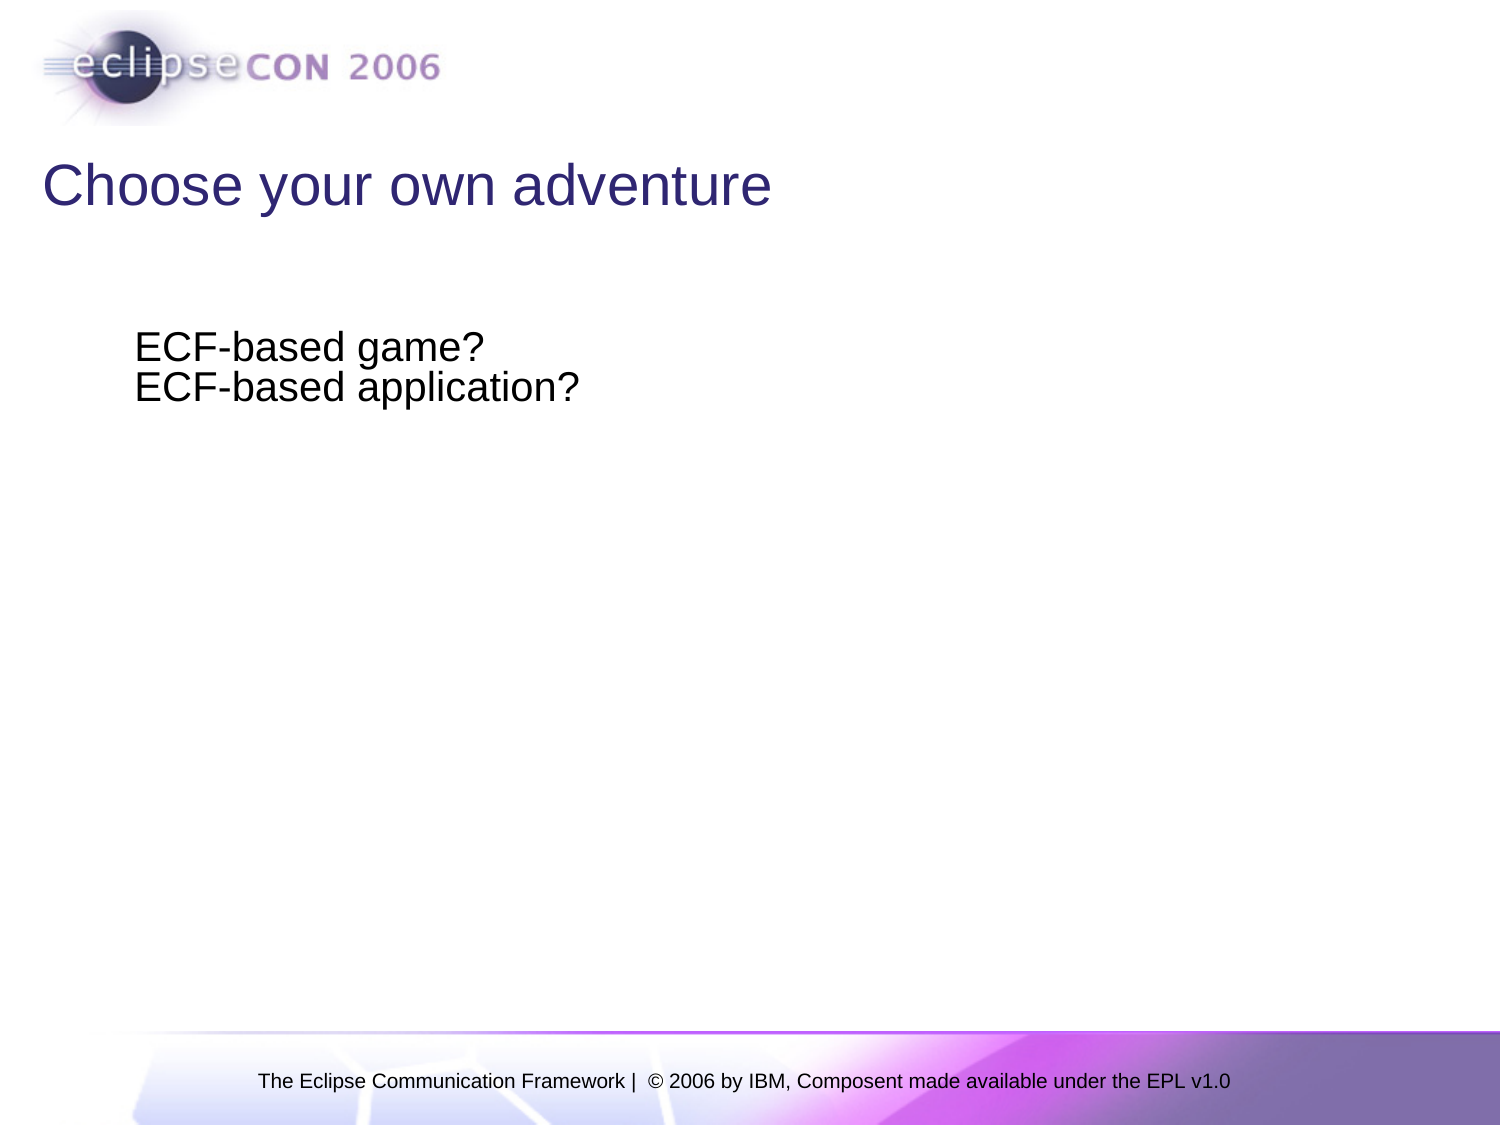

# Choose your own adventure
ECF-based game?
ECF-based application?